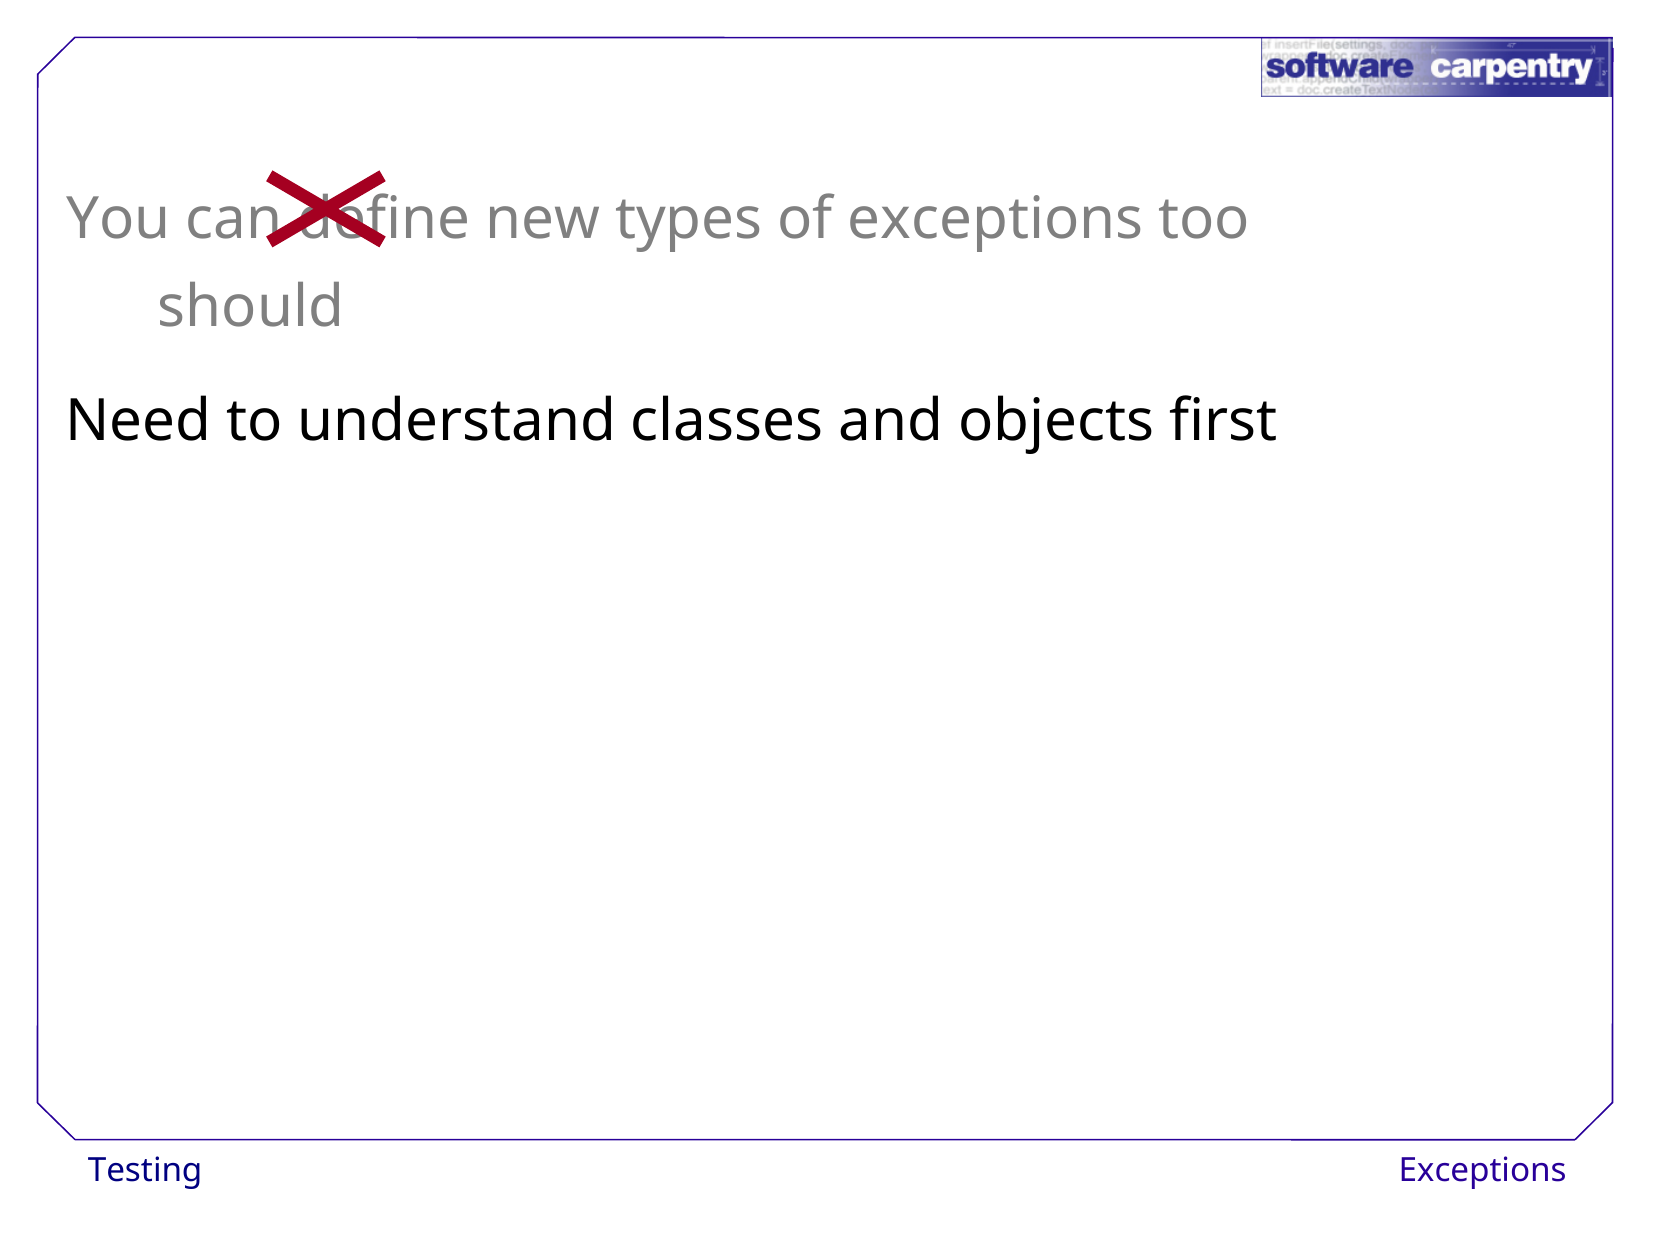

You can define new types of exceptions too
should
Need to understand classes and objects first